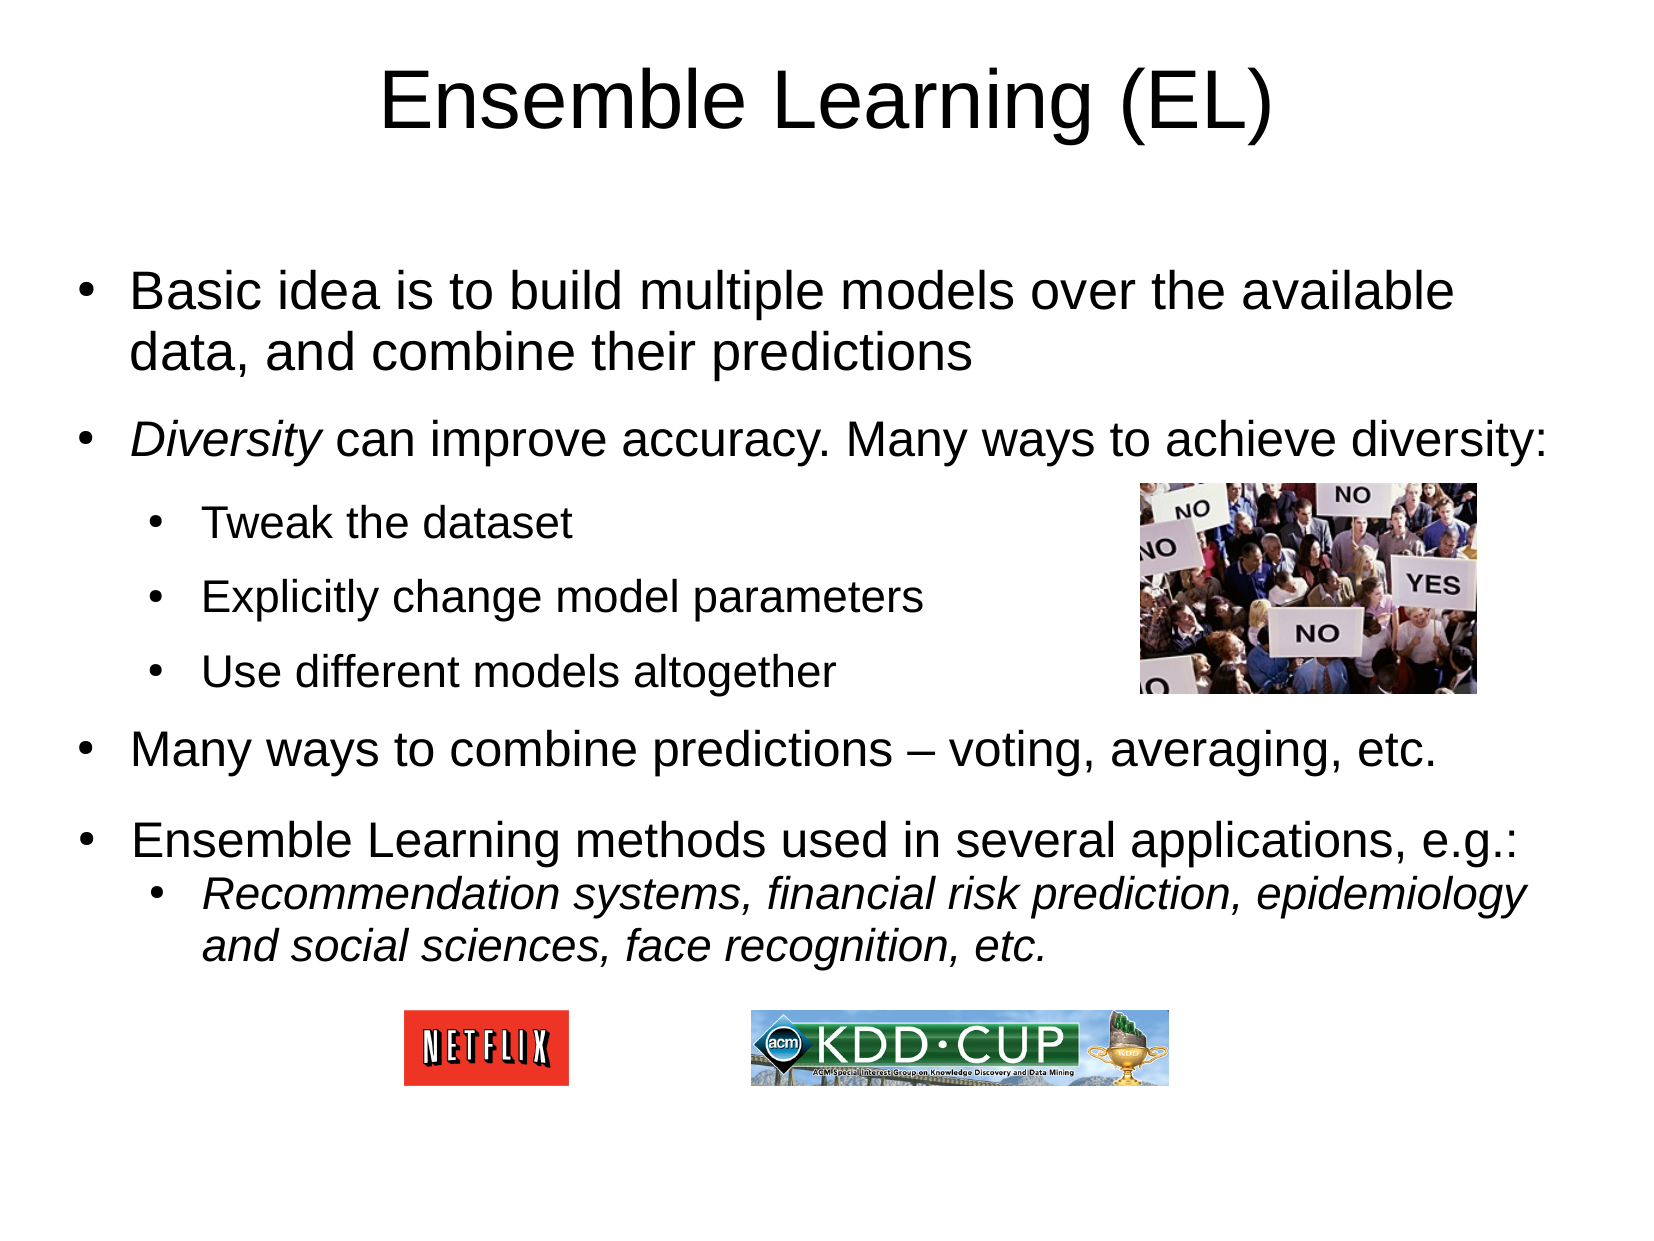

# Ensemble Learning (EL)
Basic idea is to build multiple models over the available data, and combine their predictions
Diversity can improve accuracy. Many ways to achieve diversity:
Tweak the dataset
Explicitly change model parameters
Use different models altogether
Many ways to combine predictions – voting, averaging, etc.
Ensemble Learning methods used in several applications, e.g.:
Recommendation systems, financial risk prediction, epidemiology and social sciences, face recognition, etc.